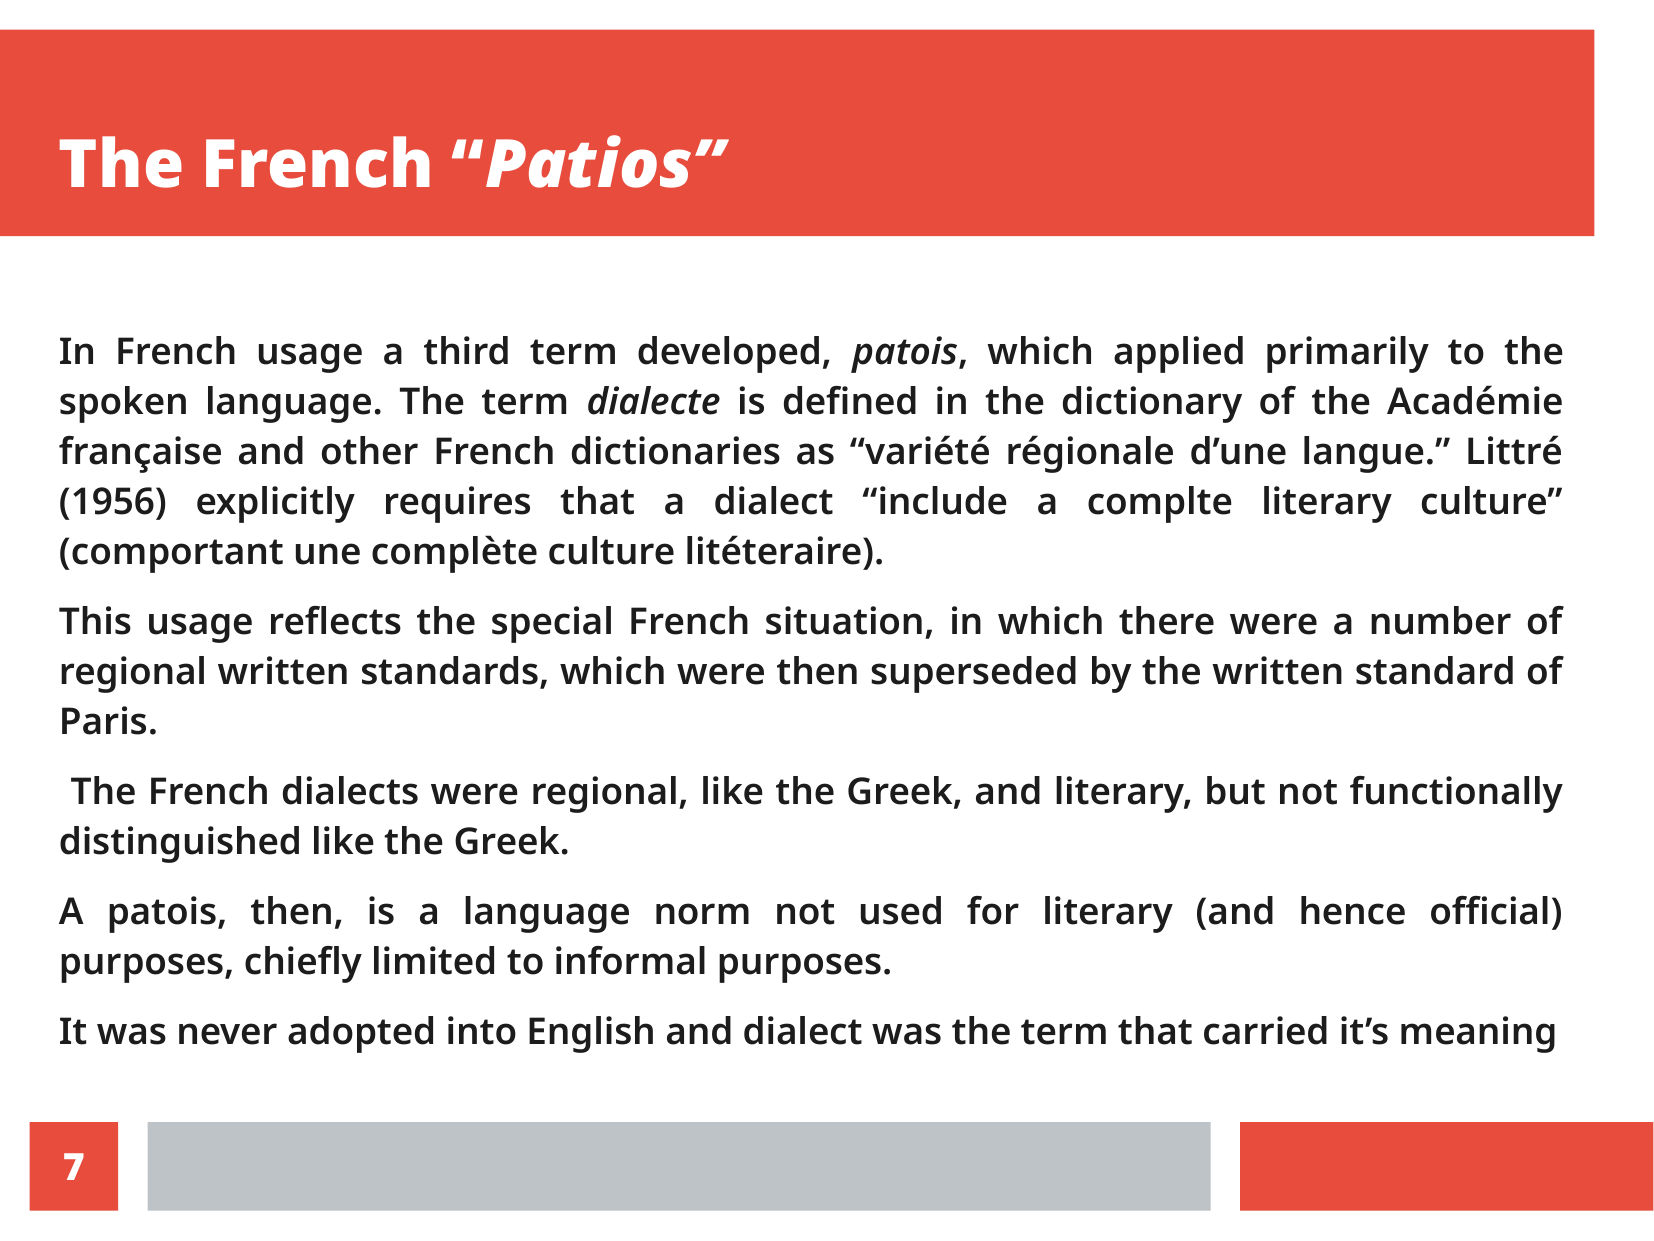

# The French “Patios”
In French usage a third term developed, patois, which applied primarily to the spoken language. The term dialecte is defined in the dictionary of the Académie française and other French dictionaries as “variété régionale d’une langue.” Littré (1956) explicitly requires that a dialect “include a complte literary culture” (comportant une complète culture litéteraire).
This usage reflects the special French situation, in which there were a number of regional written standards, which were then superseded by the written standard of Paris.
 The French dialects were regional, like the Greek, and literary, but not functionally distinguished like the Greek.
A patois, then, is a language norm not used for literary (and hence official) purposes, chiefly limited to informal purposes.
It was never adopted into English and dialect was the term that carried it’s meaning
7